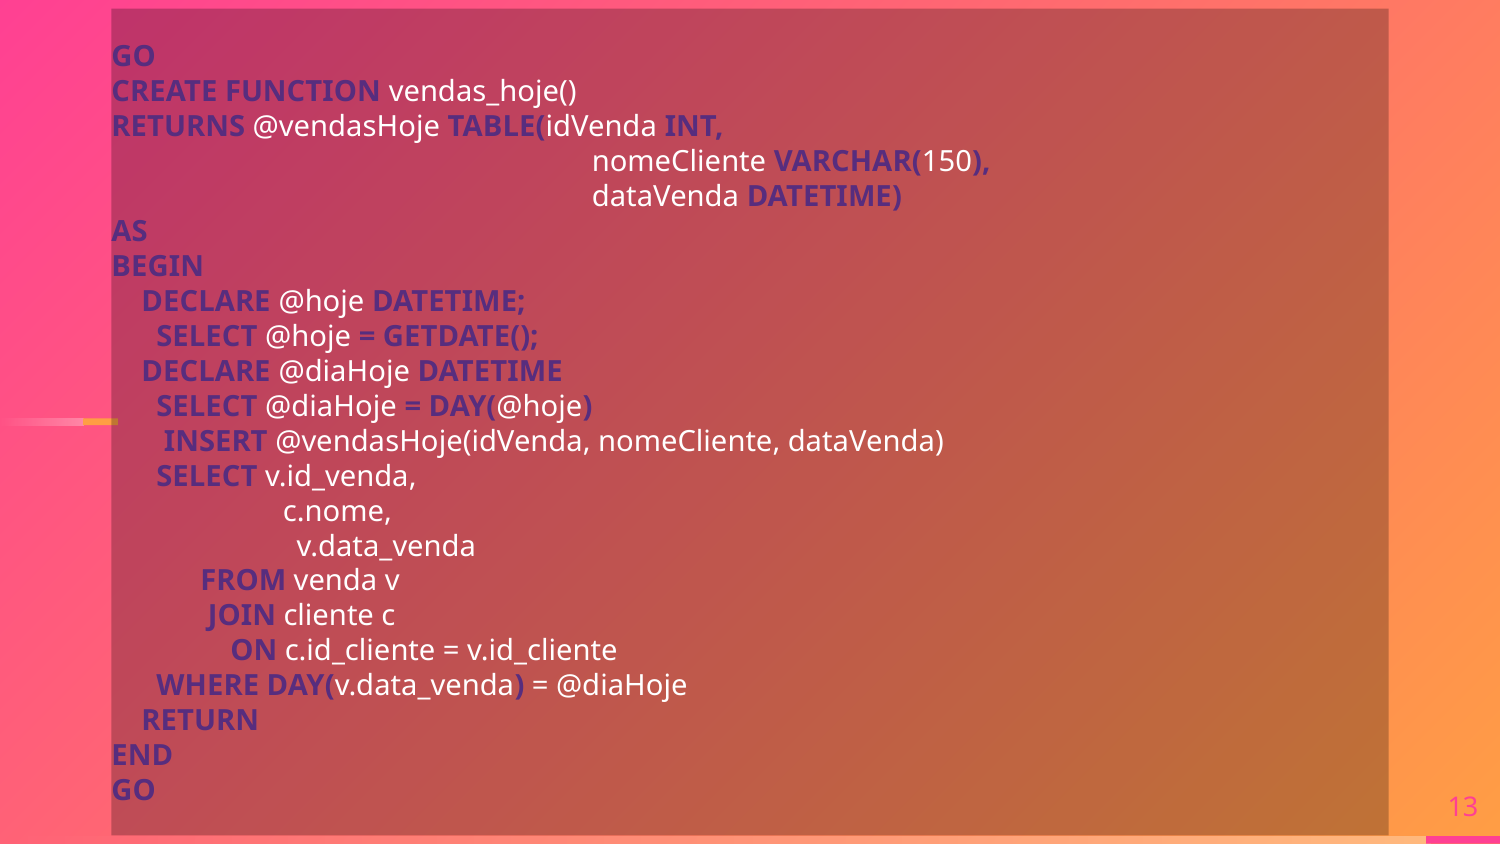

# GO
CREATE FUNCTION vendas_hoje()
RETURNS @vendasHoje TABLE(idVenda INT,
		 				 nomeCliente VARCHAR(150),
		 				 dataVenda DATETIME)
AS
BEGIN
 DECLARE @hoje DATETIME;
 SELECT @hoje = GETDATE();
 DECLARE @diaHoje DATETIME
 SELECT @diaHoje = DAY(@hoje)
 INSERT @vendasHoje(idVenda, nomeCliente, dataVenda)
 SELECT v.id_venda,
	 c.nome,
		 v.data_venda
	 FROM venda v
	 JOIN cliente c
	 ON c.id_cliente = v.id_cliente
 WHERE DAY(v.data_venda) = @diaHoje
 RETURN
END
GO